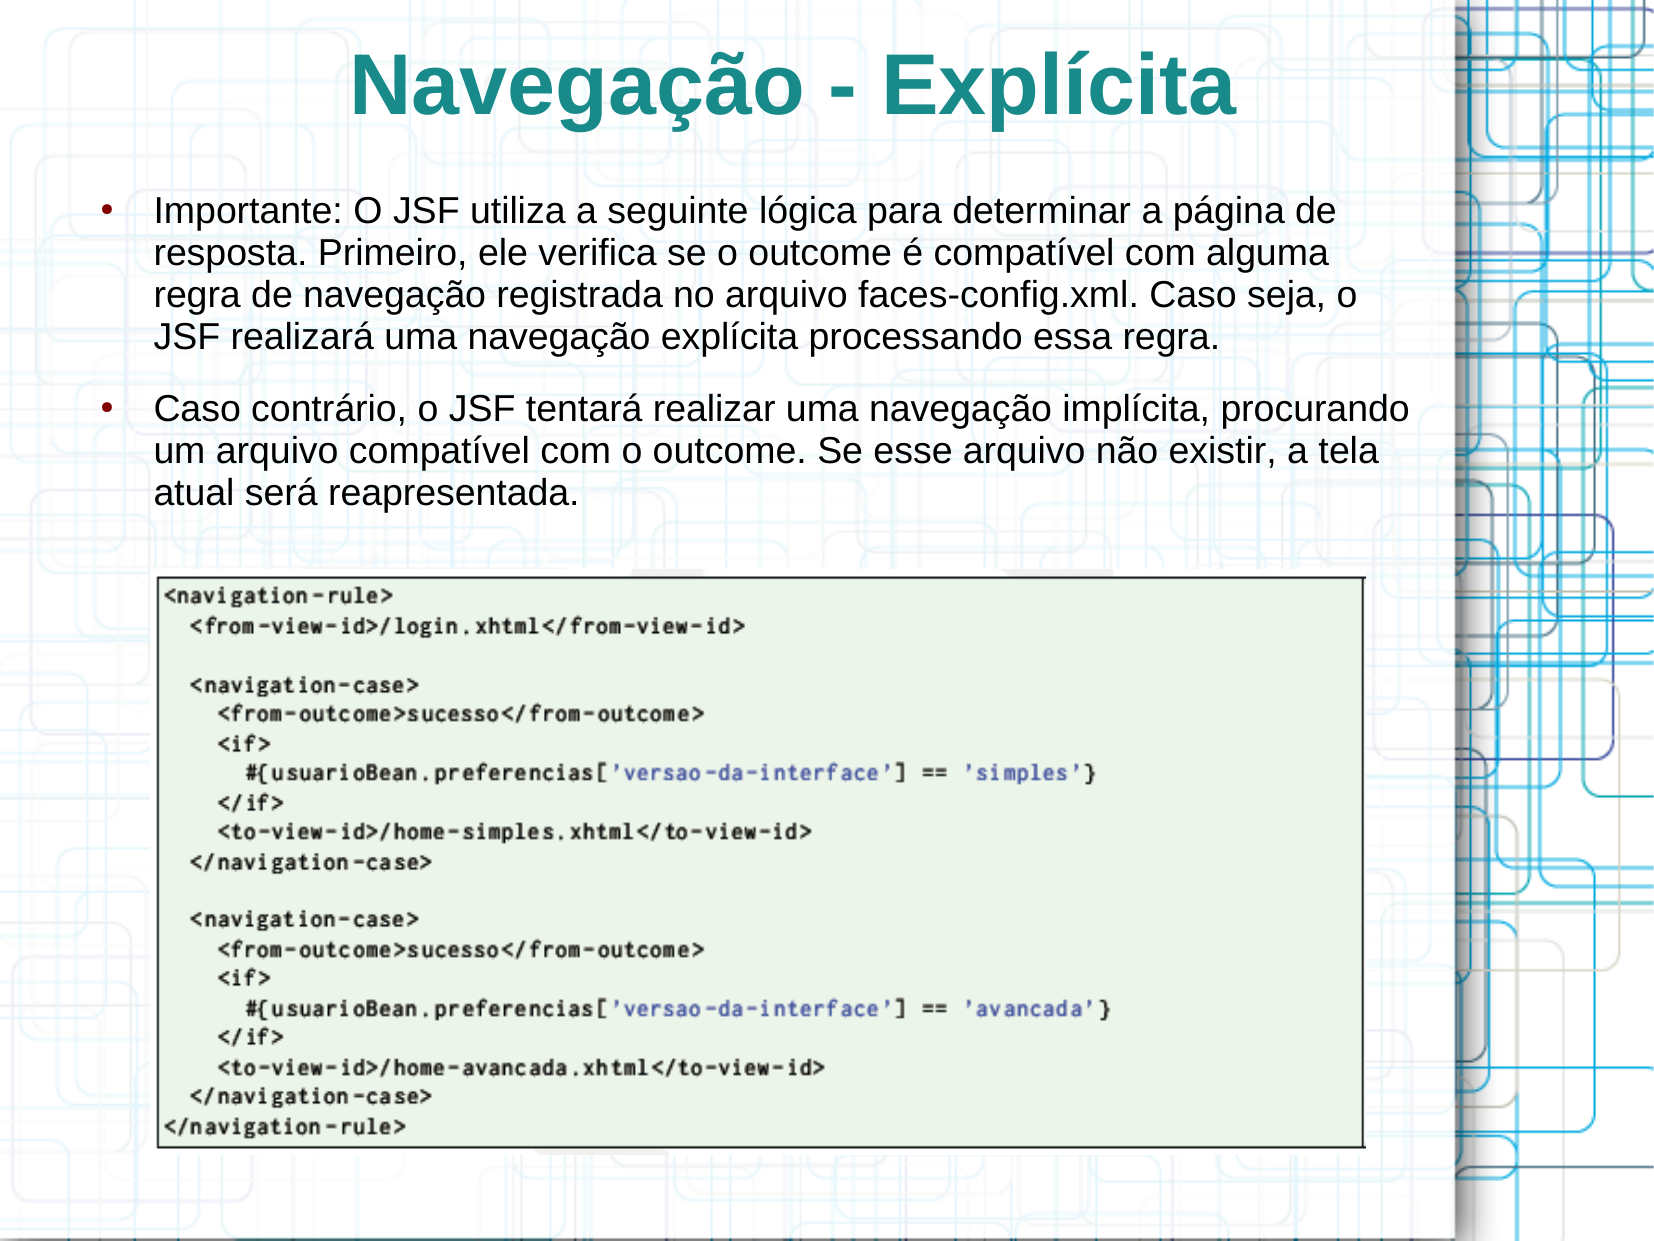

Navegação - Explícita
Importante: O JSF utiliza a seguinte lógica para determinar a página de resposta. Primeiro, ele verifica se o outcome é compatível com alguma regra de navegação registrada no arquivo faces-config.xml. Caso seja, o JSF realizará uma navegação explícita processando essa regra.
Caso contrário, o JSF tentará realizar uma navegação implícita, procurando um arquivo compatível com o outcome. Se esse arquivo não existir, a tela atual será reapresentada.
#